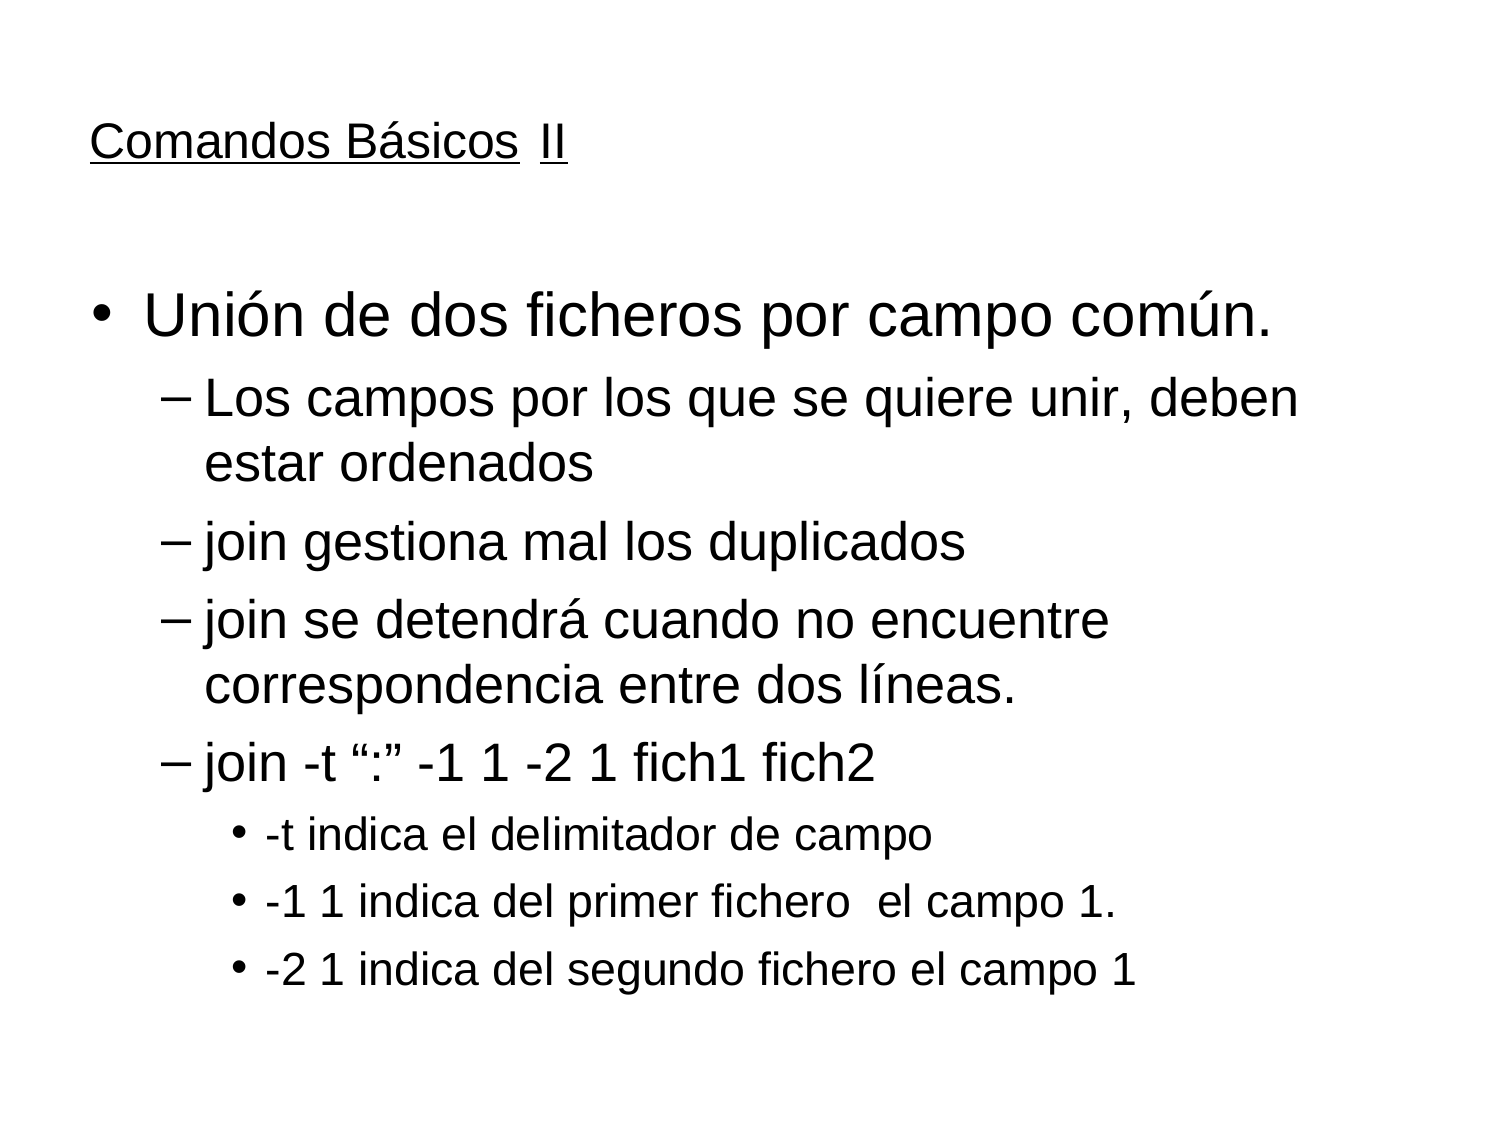

# Comandos Básicos	II
Unión de dos ficheros por campo común.
Los campos por los que se quiere unir, deben estar ordenados
join gestiona mal los duplicados
join se detendrá cuando no encuentre correspondencia entre dos líneas.
join -t “:” -1 1 -2 1 fich1 fich2
-t indica el delimitador de campo
-1 1 indica del primer fichero el campo 1.
-2 1 indica del segundo fichero el campo 1